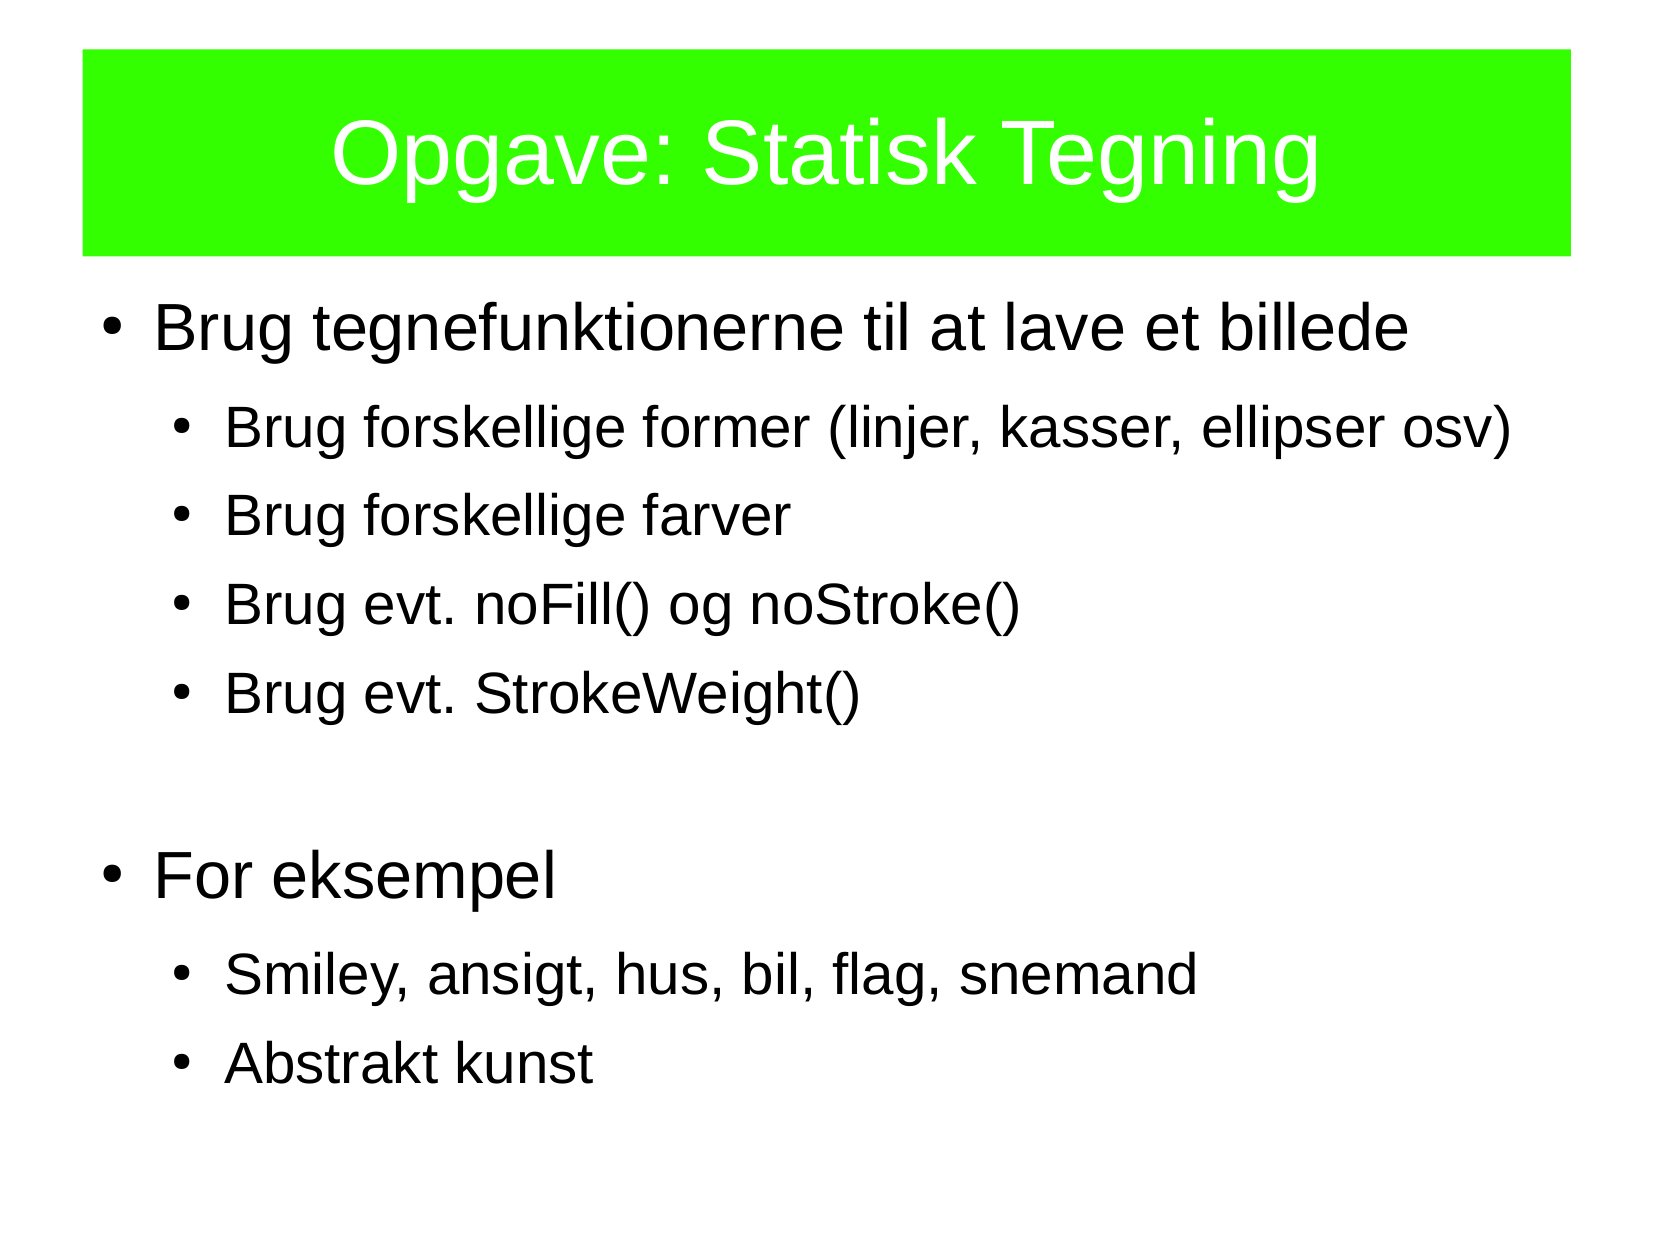

# Opgave: Statisk Tegning
Brug tegnefunktionerne til at lave et billede
Brug forskellige former (linjer, kasser, ellipser osv)
Brug forskellige farver
Brug evt. noFill() og noStroke()
Brug evt. StrokeWeight()
For eksempel
Smiley, ansigt, hus, bil, flag, snemand
Abstrakt kunst